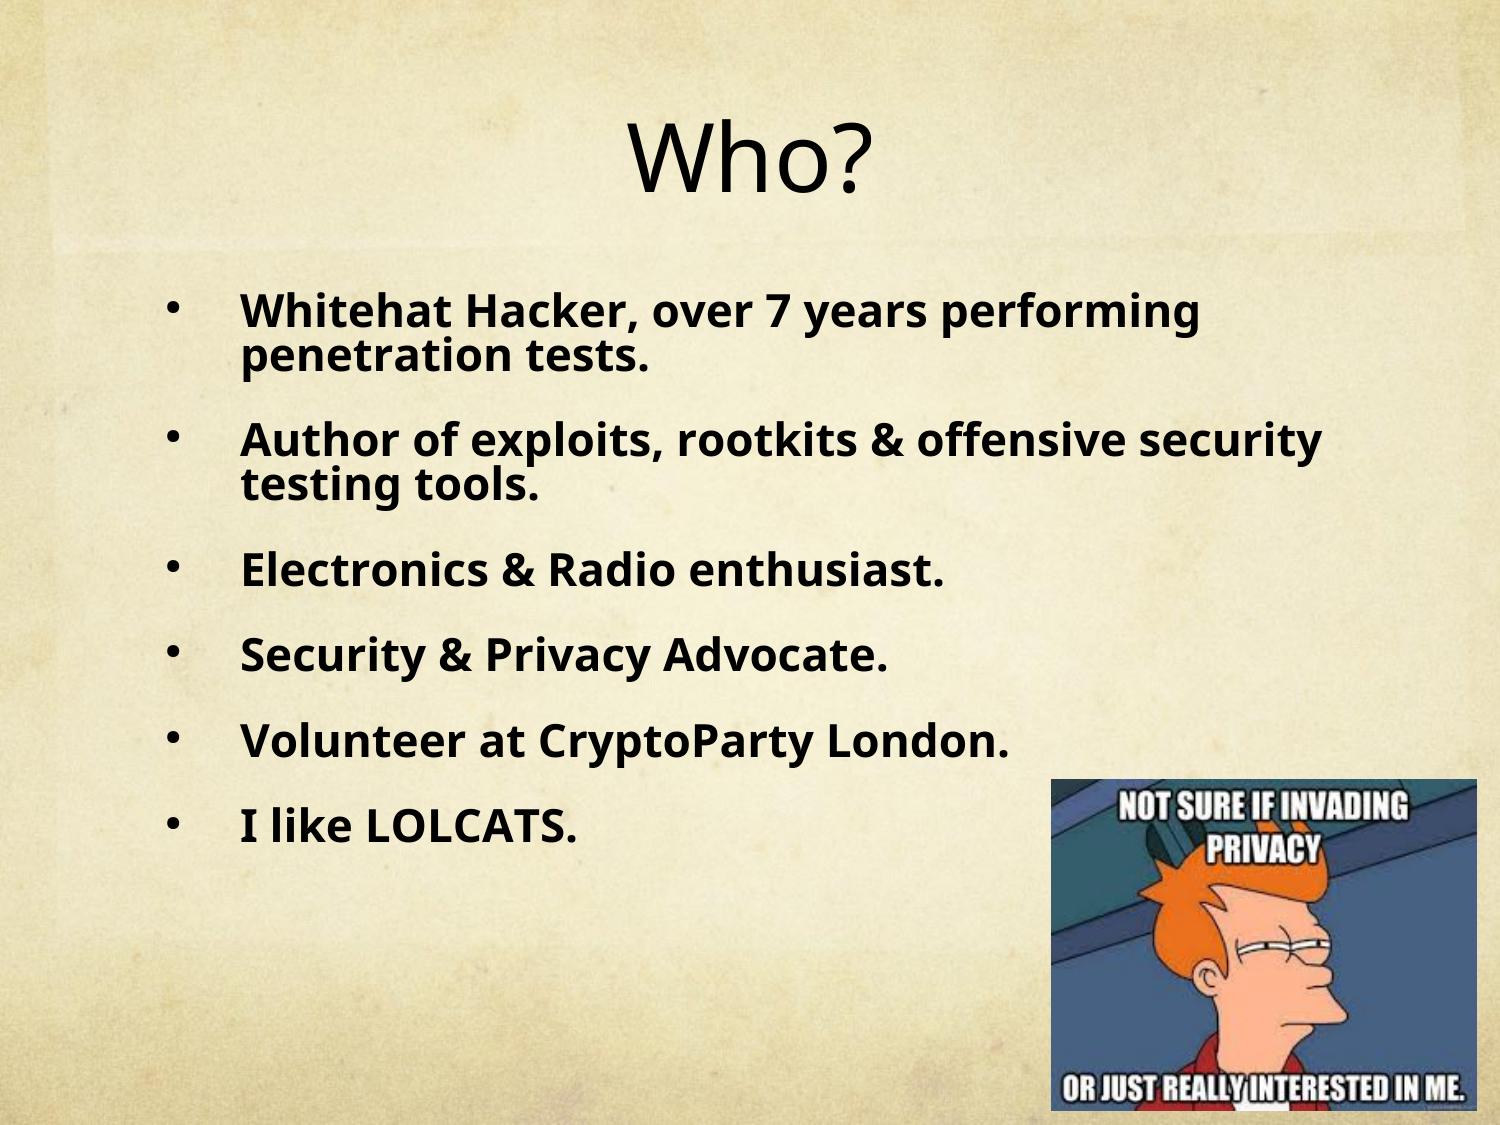

Who?
Whitehat Hacker, over 7 years performing penetration tests.
Author of exploits, rootkits & offensive security testing tools.
Electronics & Radio enthusiast.
Security & Privacy Advocate.
Volunteer at CryptoParty London.
I like LOLCATS.